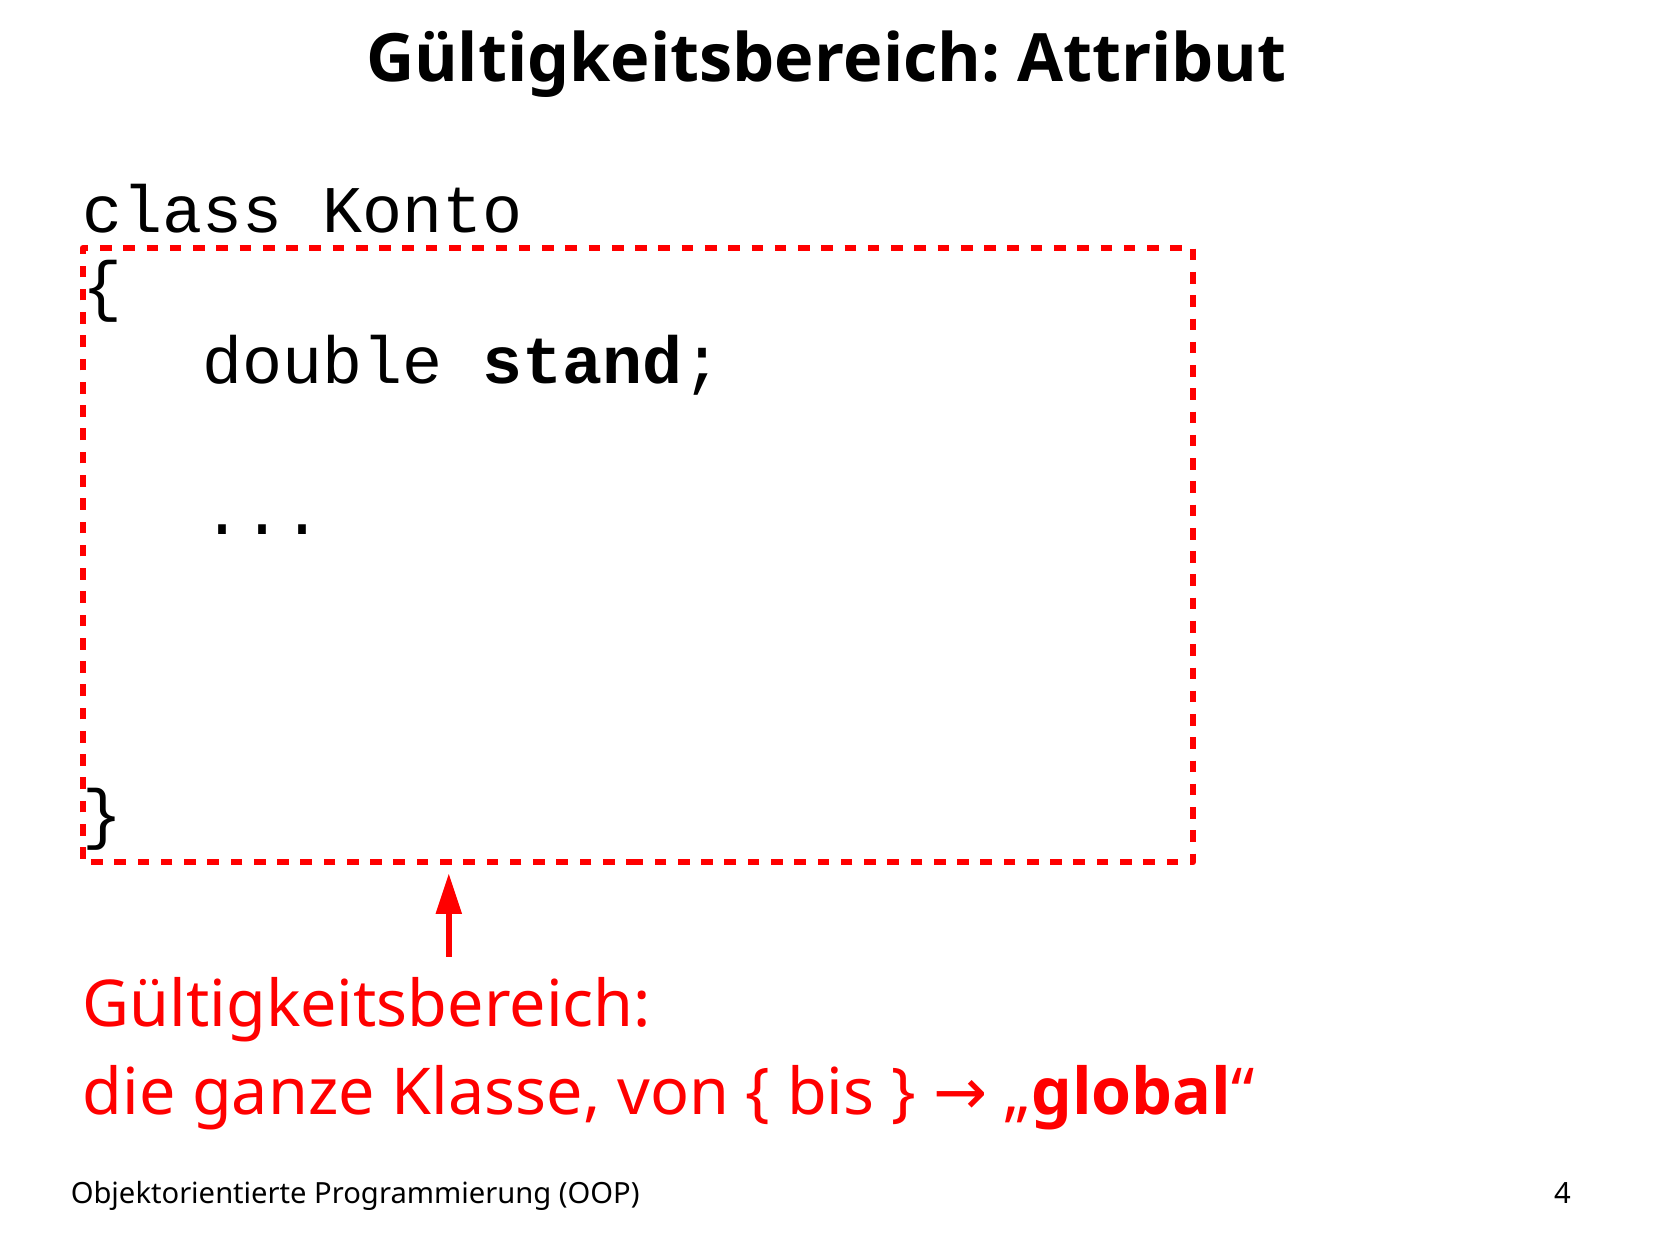

# Gültigkeitsbereich: Attribut
class Konto
{
 double stand;
 ...
}
Gültigkeitsbereich:
die ganze Klasse, von { bis } → „global“
Objektorientierte Programmierung (OOP)
4